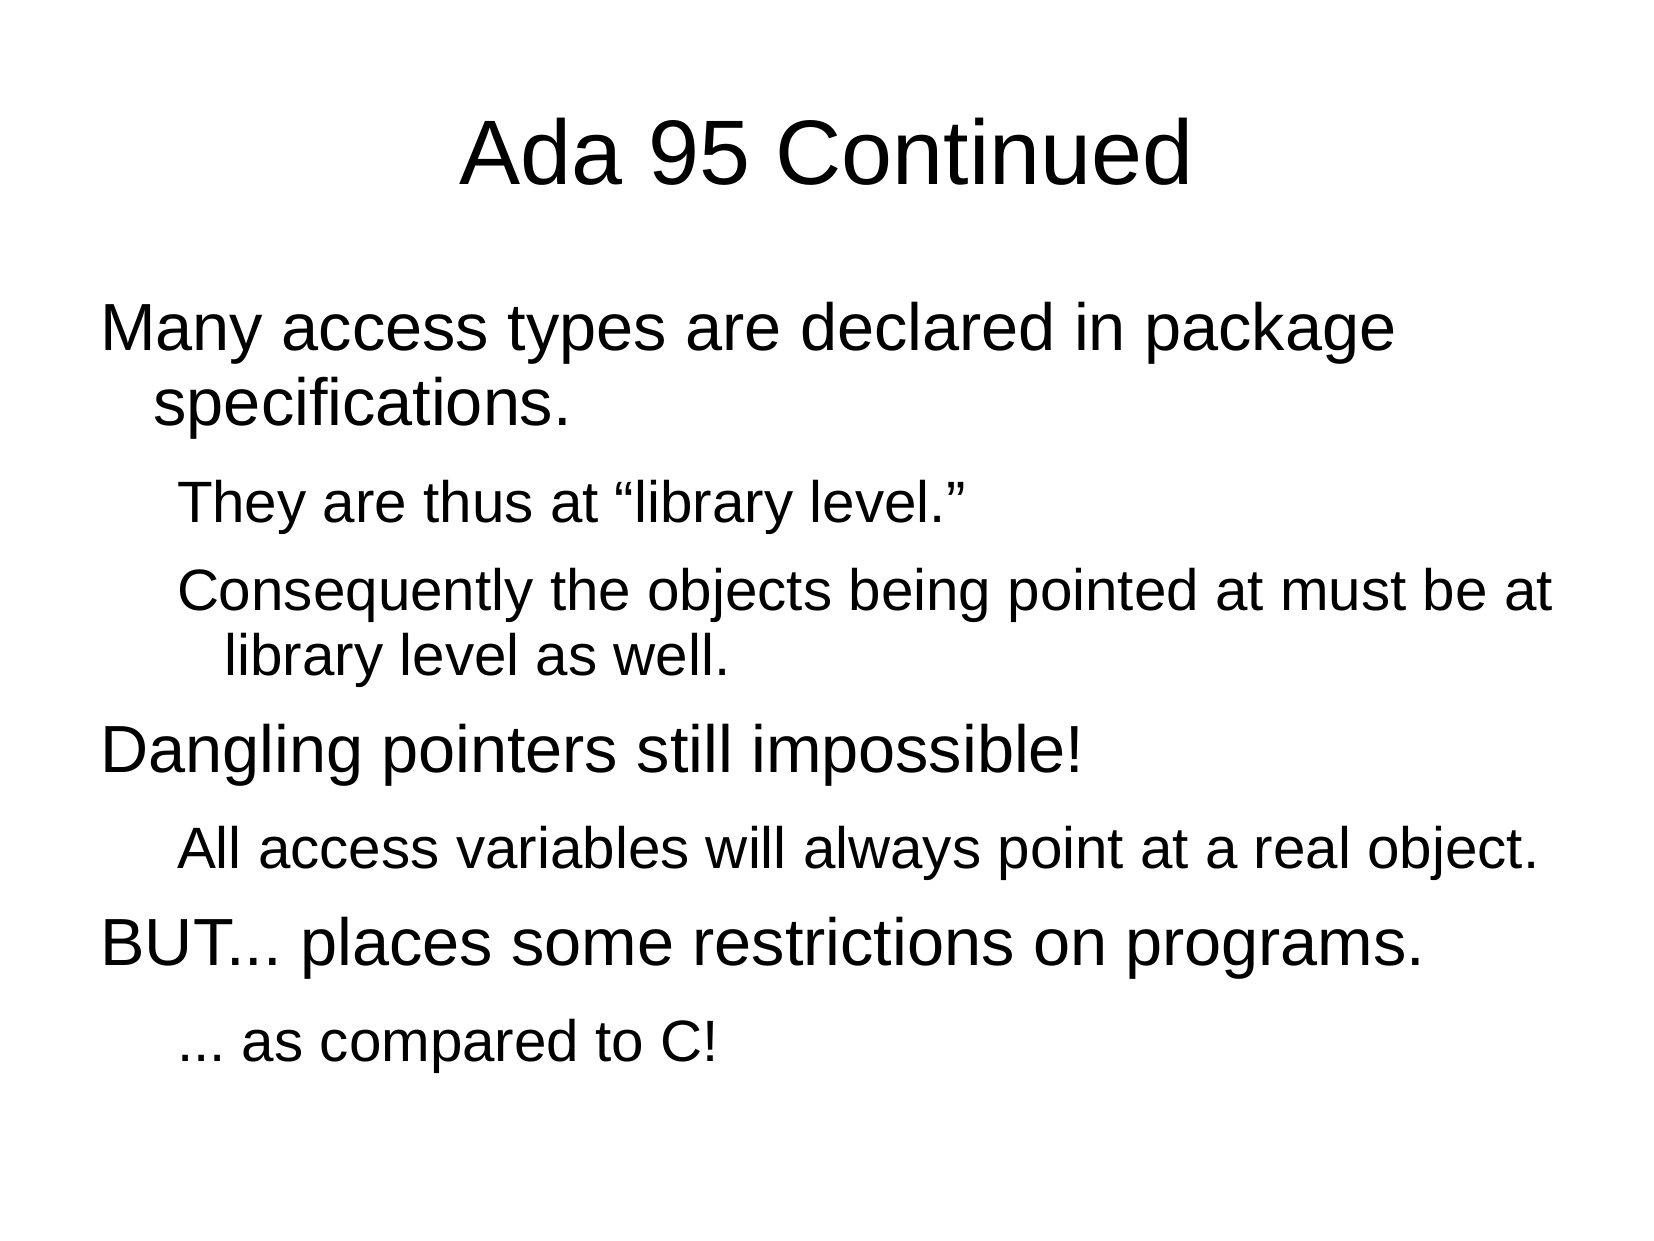

# Ada 95 Continued
Many access types are declared in package specifications.
They are thus at “library level.”
Consequently the objects being pointed at must be at library level as well.
Dangling pointers still impossible!
All access variables will always point at a real object.
BUT... places some restrictions on programs.
... as compared to C!